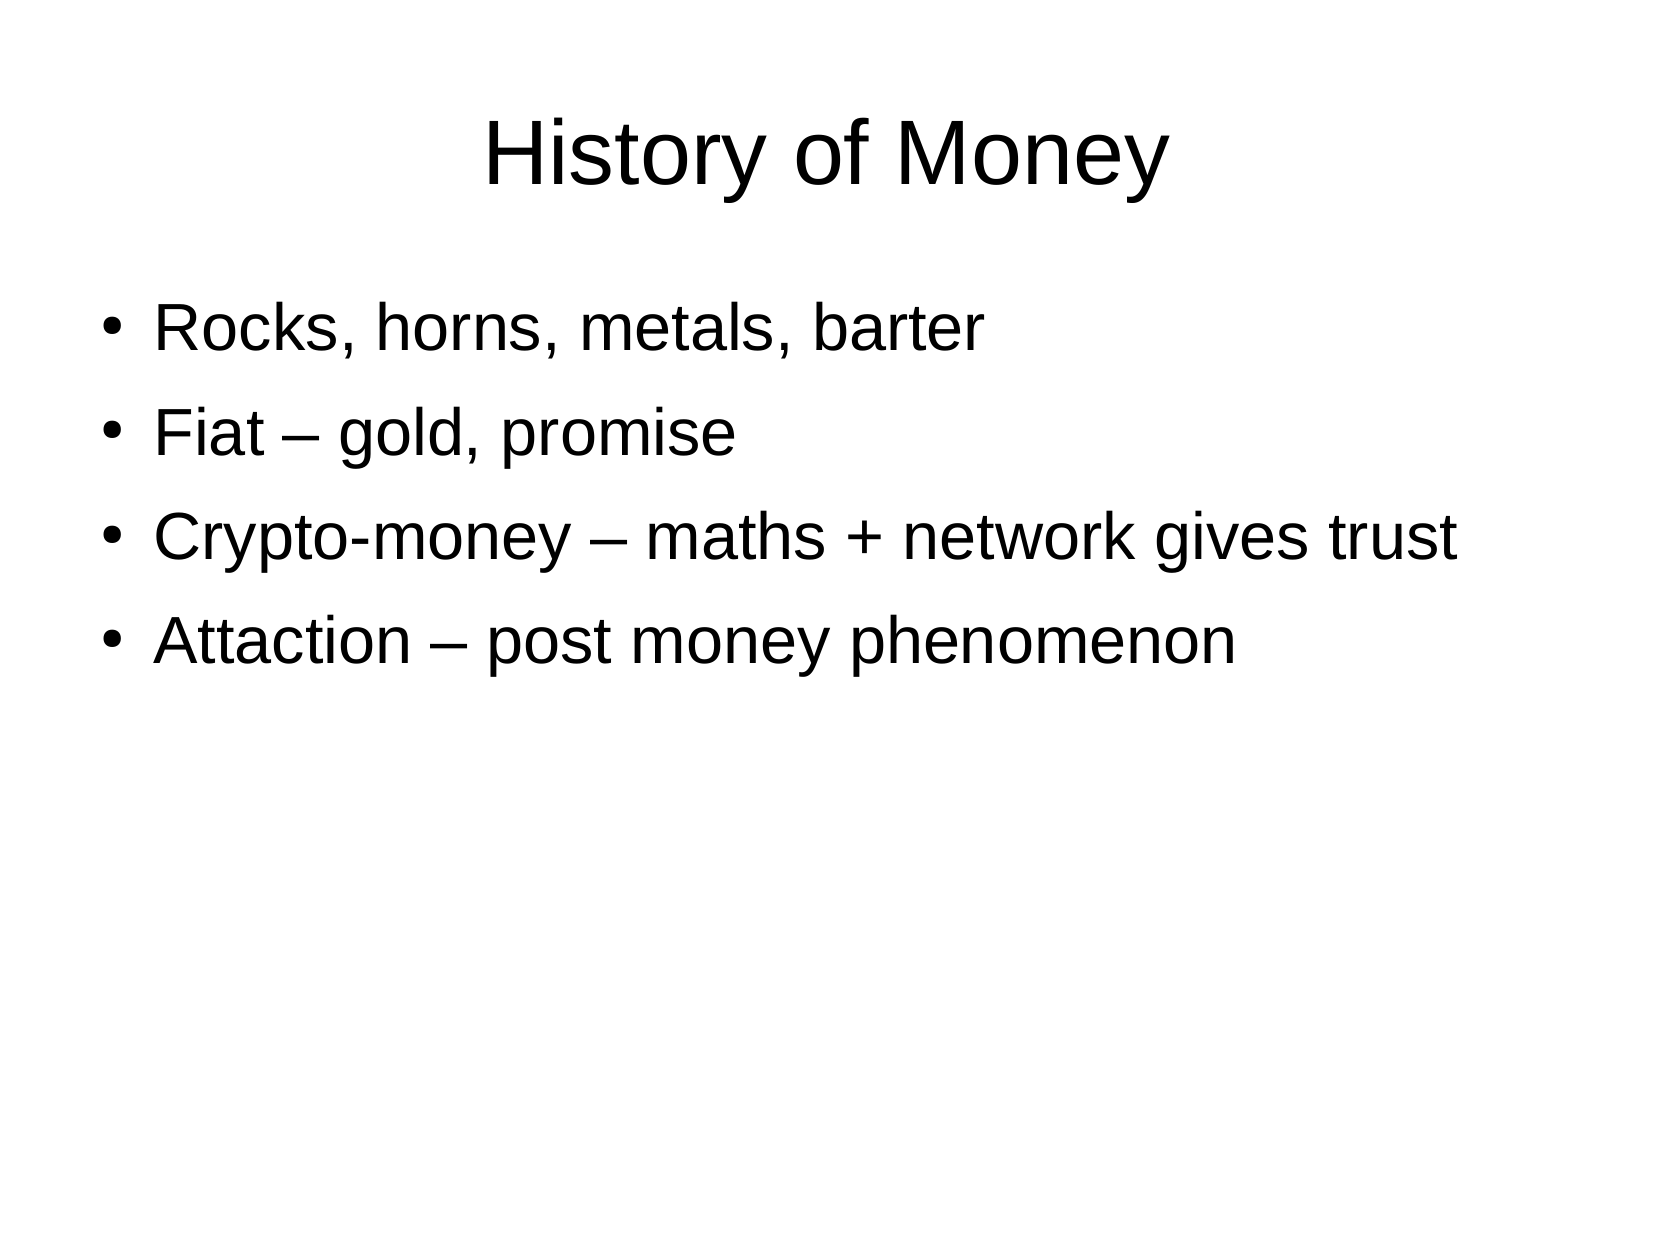

# History of Money
Rocks, horns, metals, barter
Fiat – gold, promise
Crypto-money – maths + network gives trust
Attaction – post money phenomenon